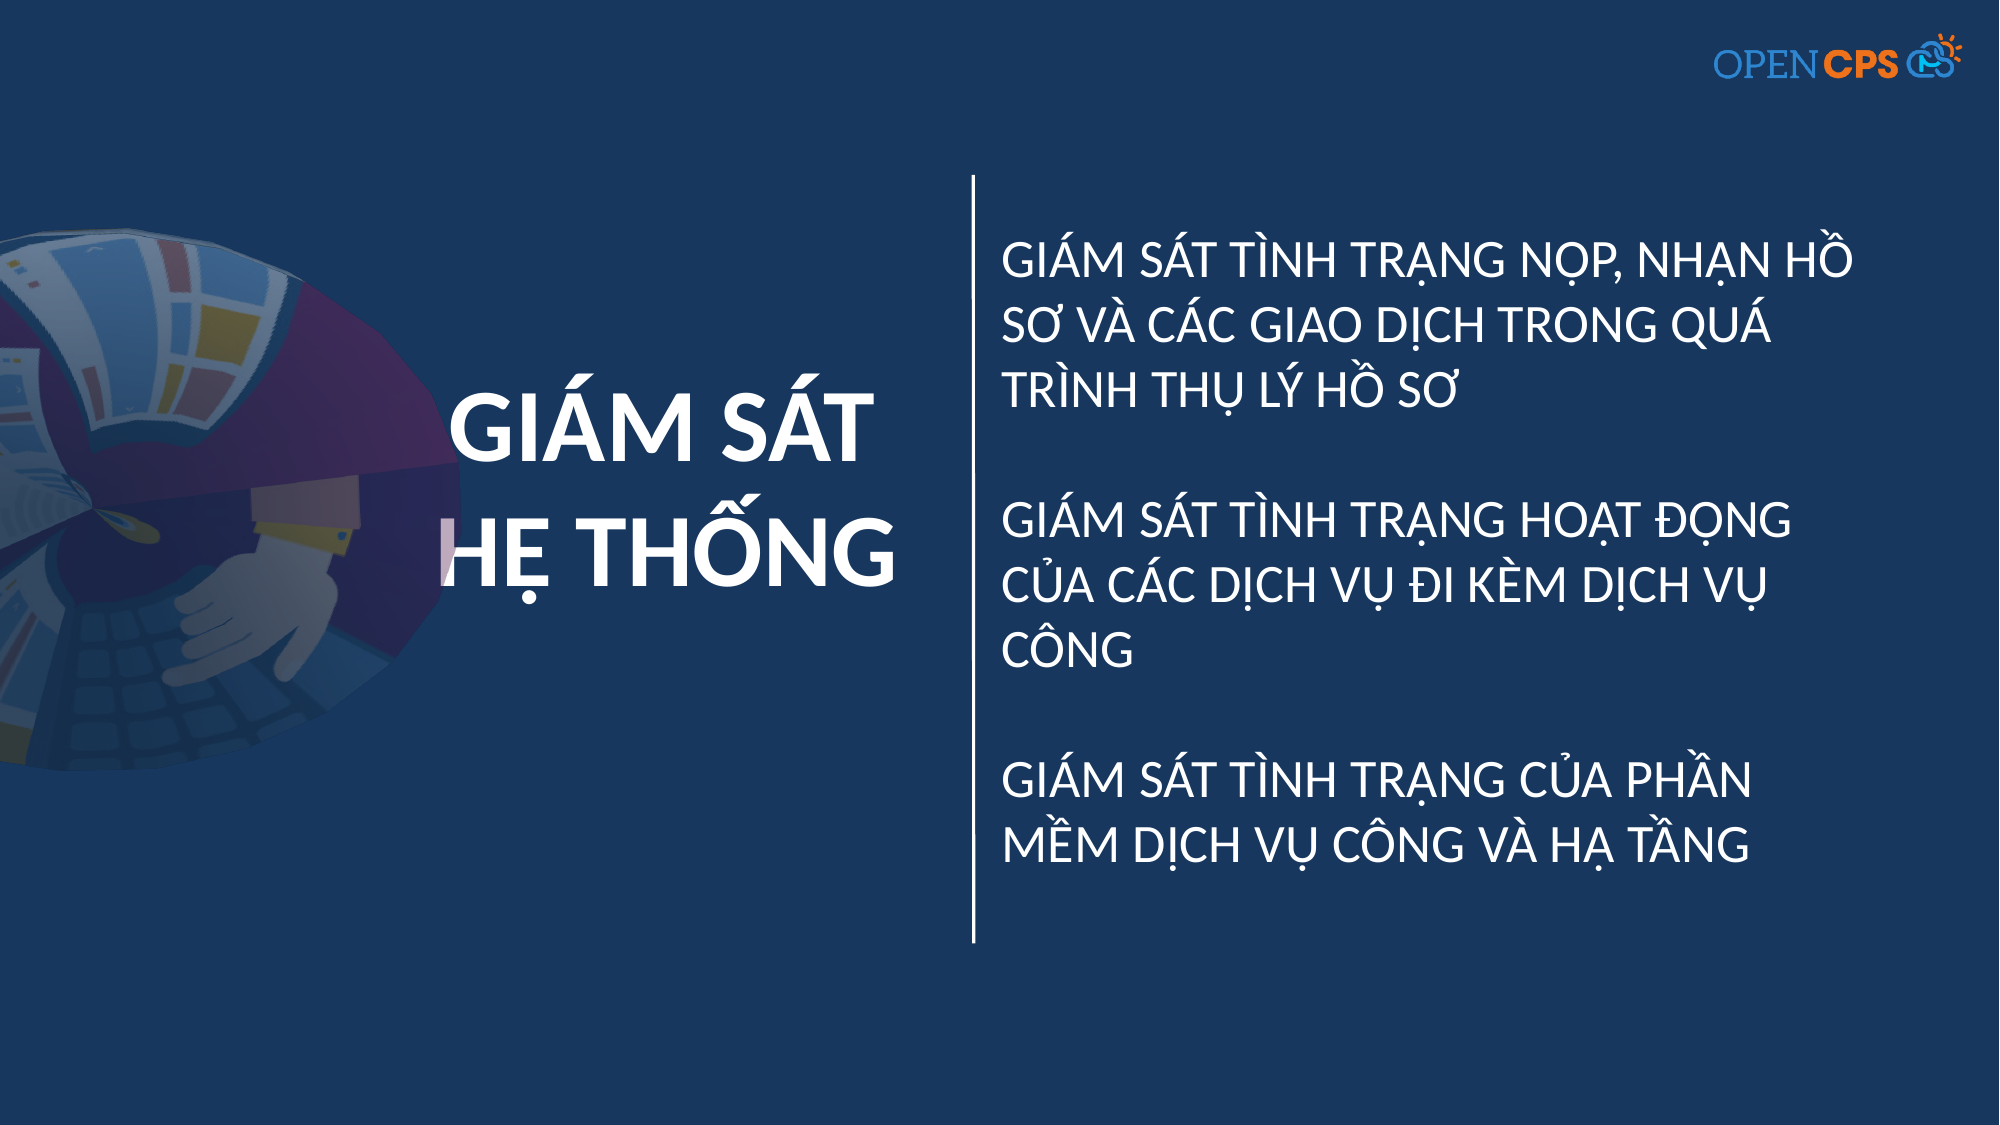

GIÁM SÁT TÌNH TRẠNG NỘP, NHẬN HỒ SƠ VÀ CÁC GIAO DỊCH TRONG QUÁ TRÌNH THỤ LÝ HỒ SƠ
GIÁM SÁT TÌNH TRẠNG HOẠT ĐỘNG CỦA CÁC DỊCH VỤ ĐI KÈM DỊCH VỤ CÔNG
GIÁM SÁT TÌNH TRẠNG CỦA PHẦN MỀM DỊCH VỤ CÔNG VÀ HẠ TẦNG
GIÁM SÁT
HỆ THỐNG